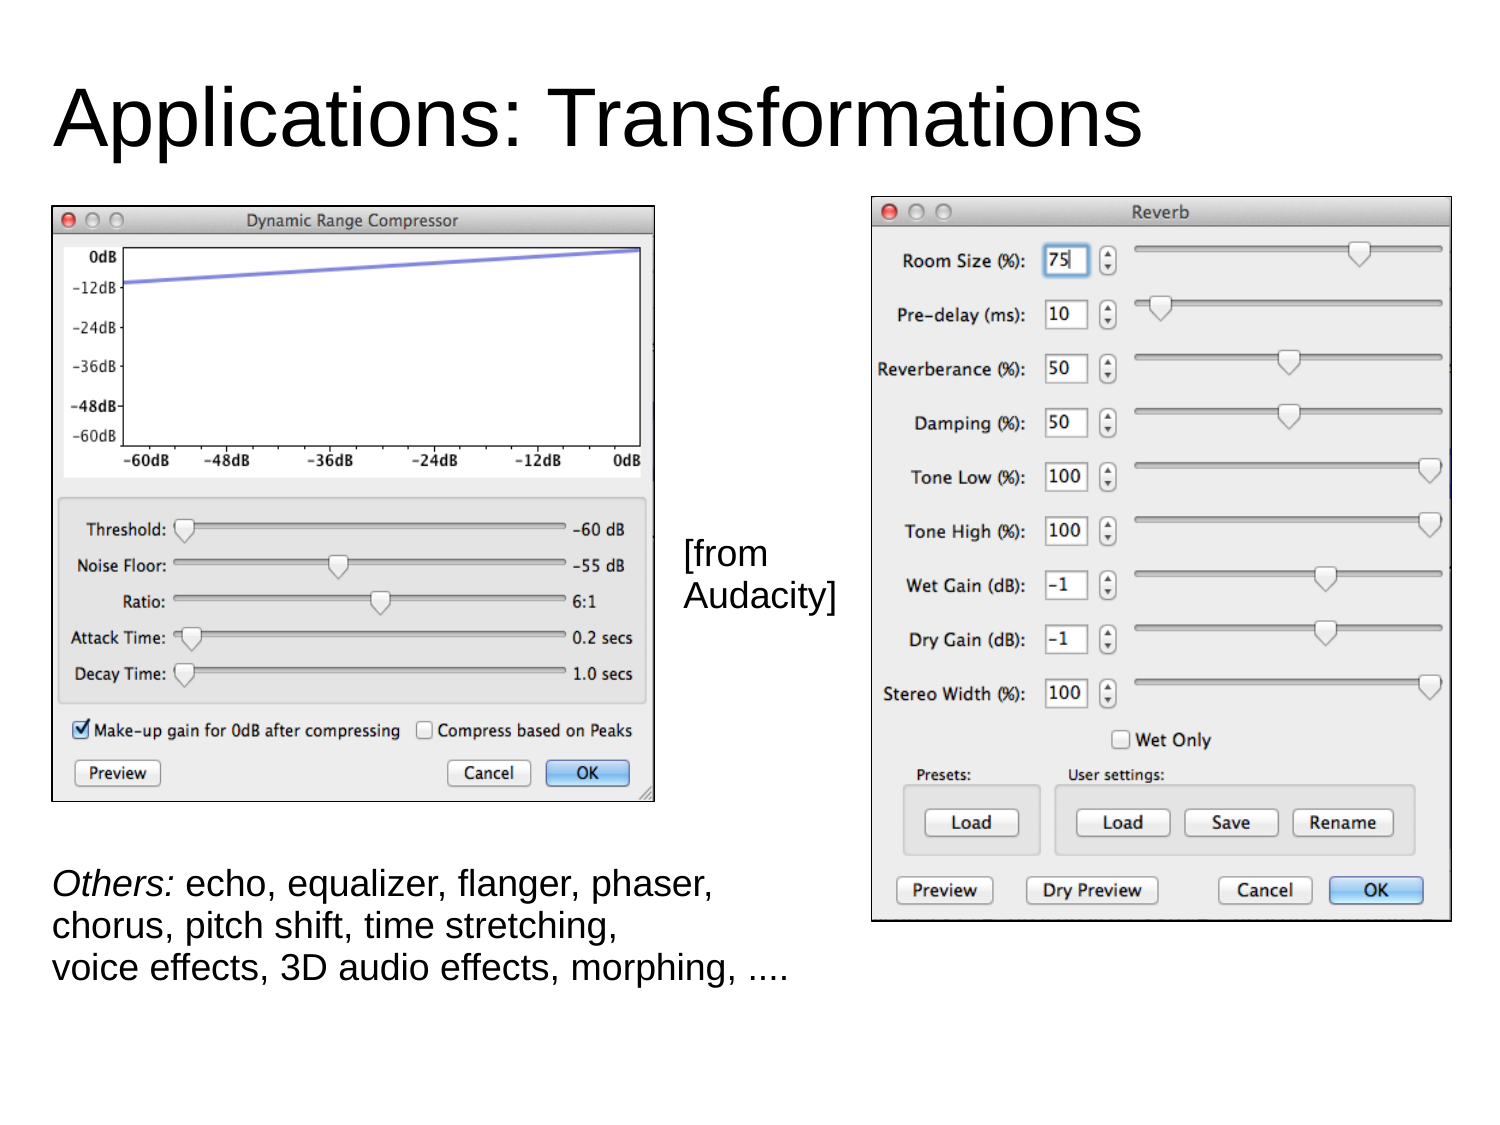

# Applications: Transformations
[from
Audacity]
Others: echo, equalizer, flanger, phaser,
chorus, pitch shift, time stretching,
voice effects, 3D audio effects, morphing, ....